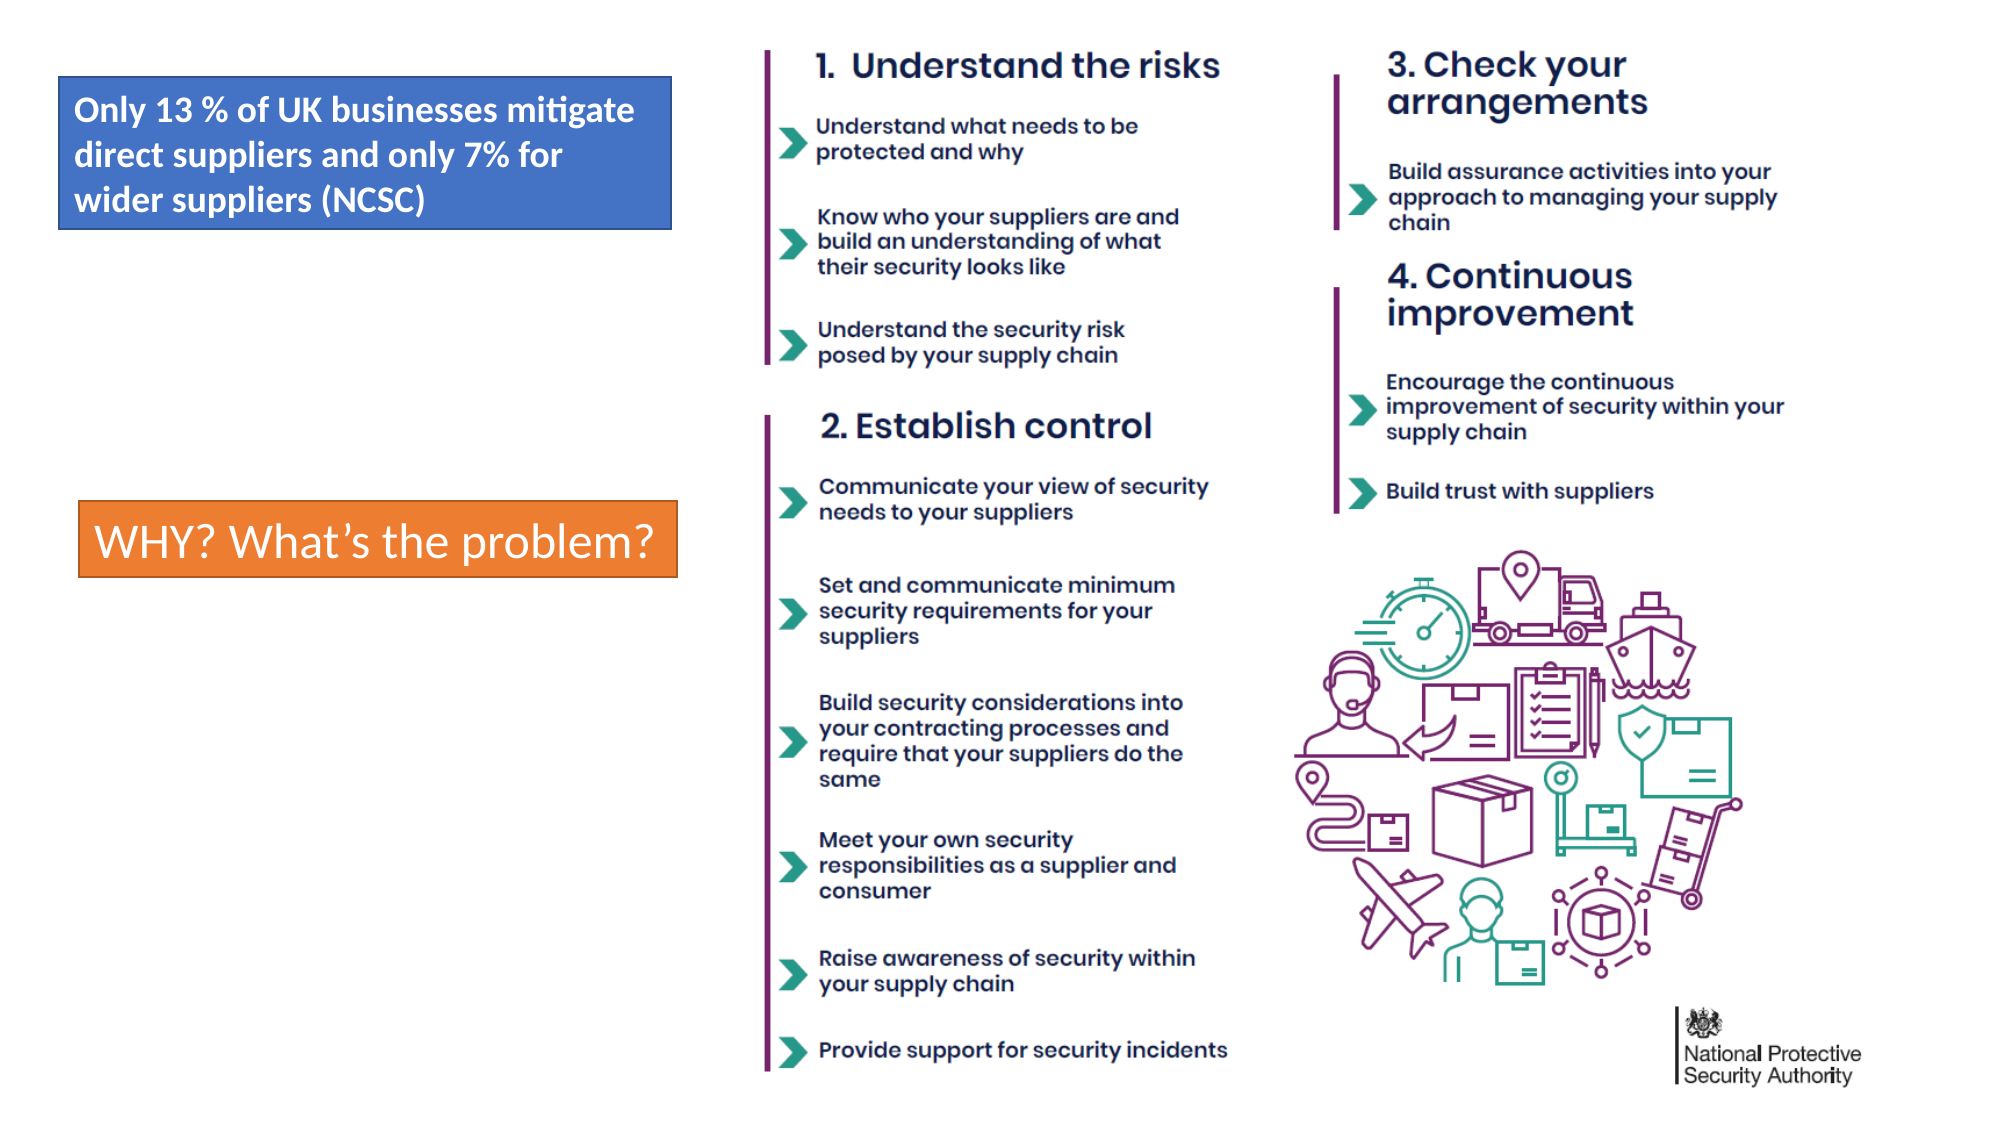

Only 13 % of UK businesses mitigate direct suppliers and only 7% for wider suppliers (NCSC)
WHY? What’s the problem?